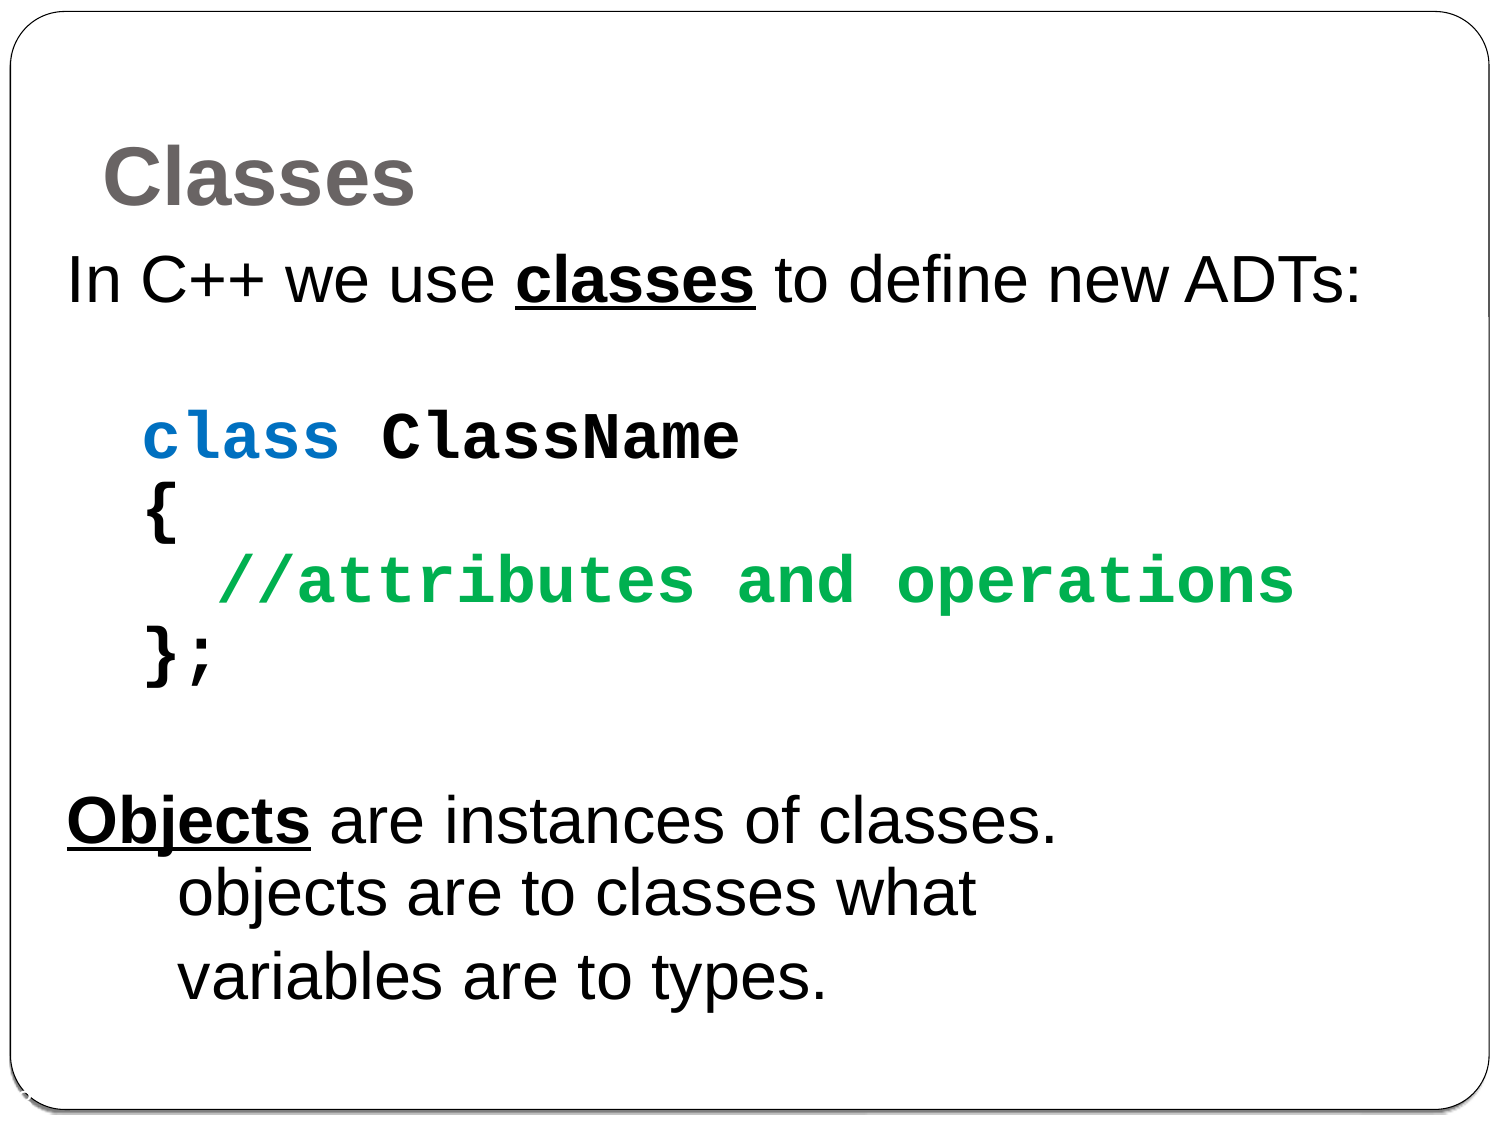

# Classes
In C++ we use classes to define new ADTs:
	class ClassName
	{
		//attributes and operations
	};
Objects are instances of classes.
 objects are to classes what
 variables are to types.